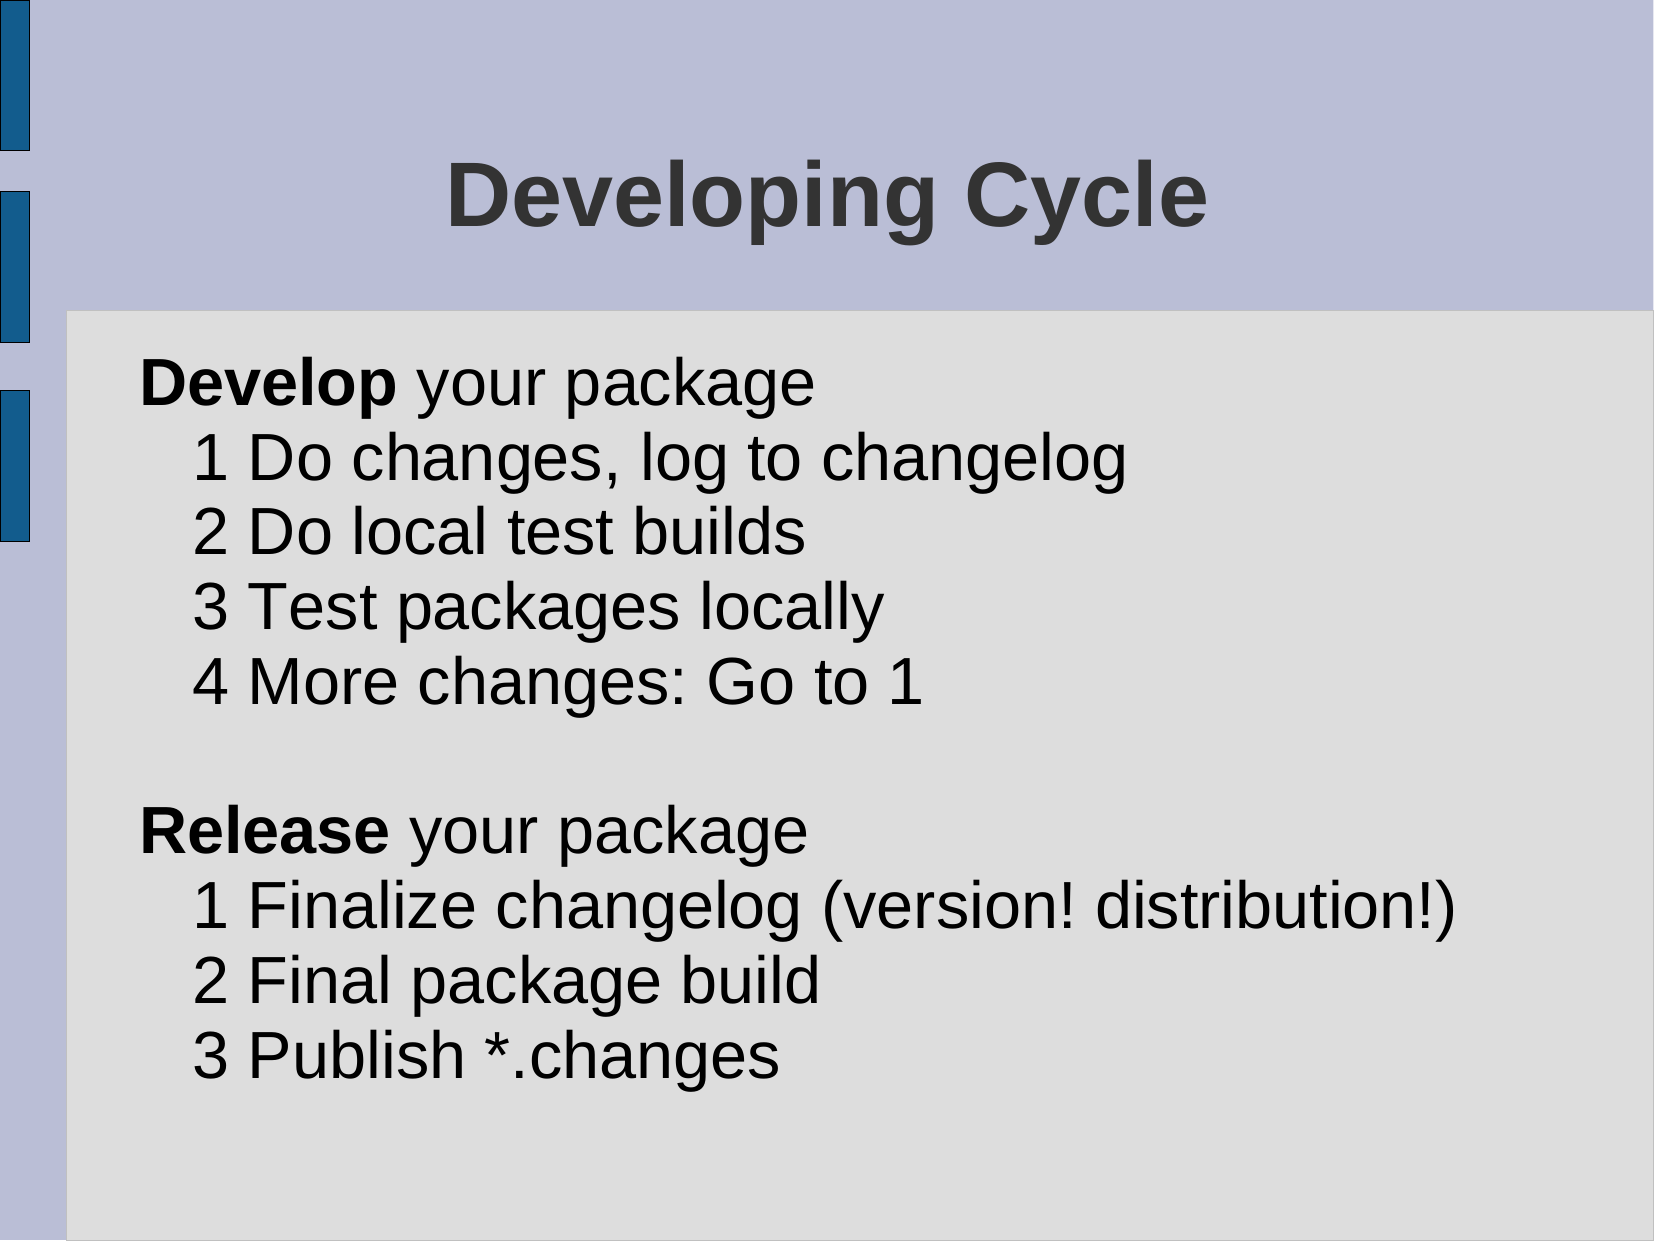

# Developing Cycle
Develop your package
1 Do changes, log to changelog
2 Do local test builds
3 Test packages locally
4 More changes: Go to 1
Release your package
1 Finalize changelog (version! distribution!)
2 Final package build
3 Publish *.changes